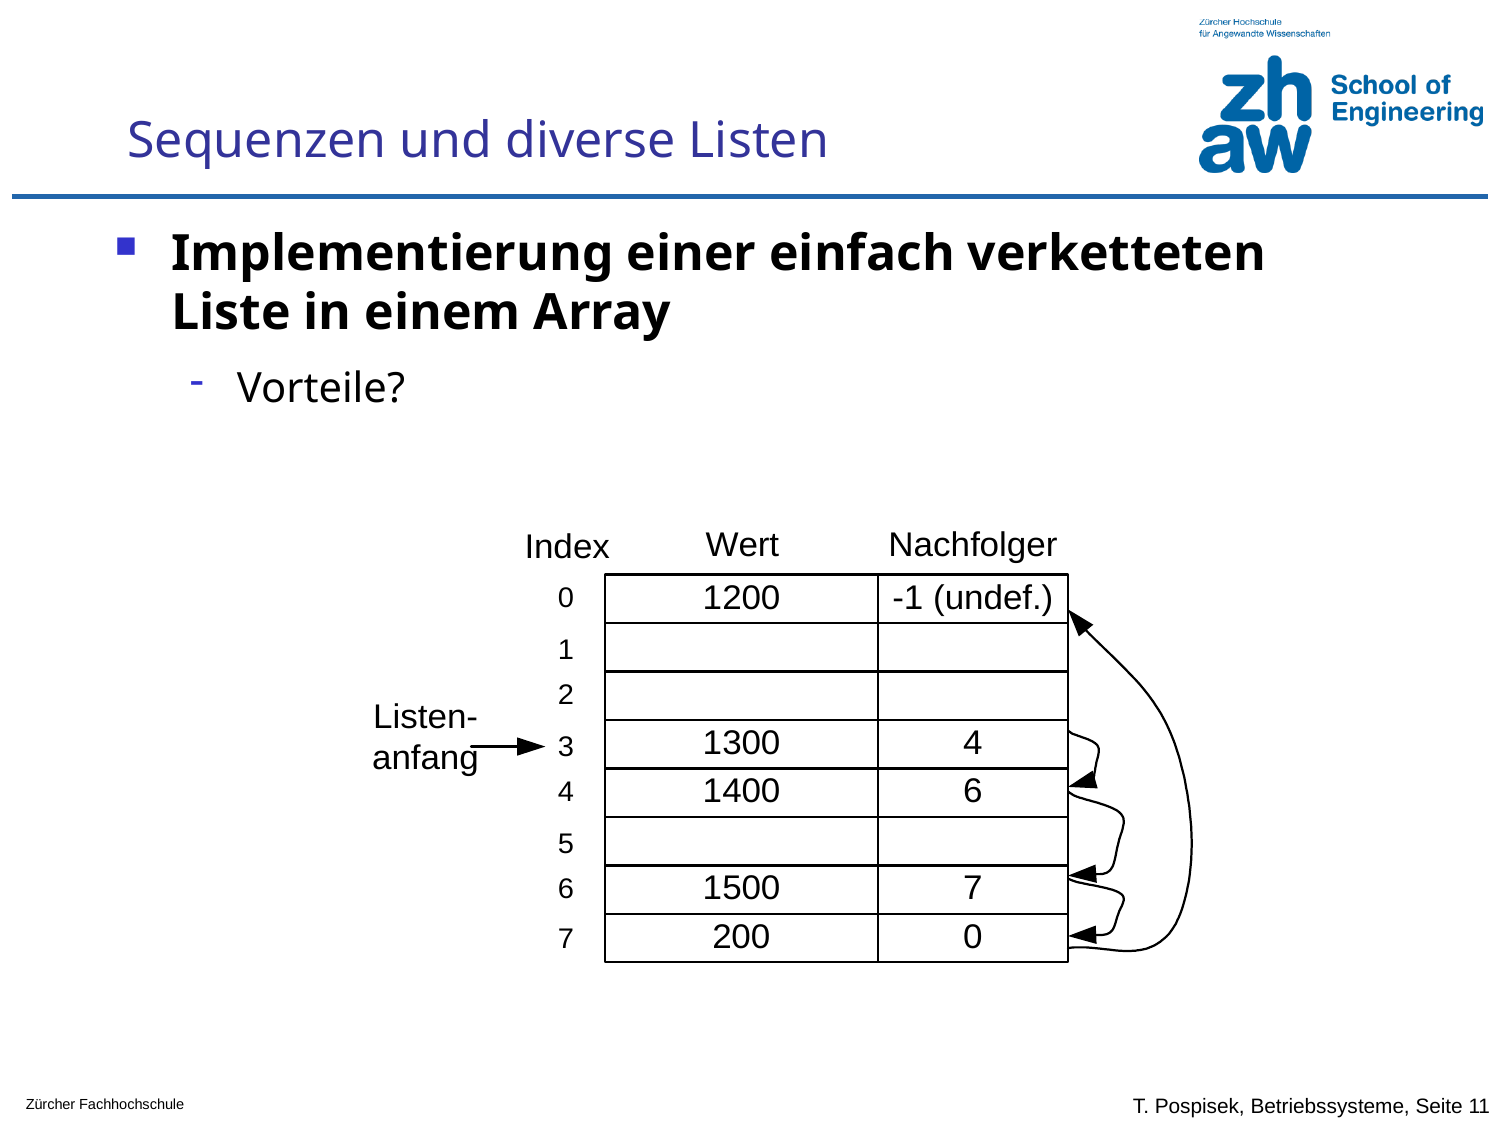

# Sequenzen und diverse Listen
Implementierung einer einfach verketteten Liste in einem Array
Vorteile?